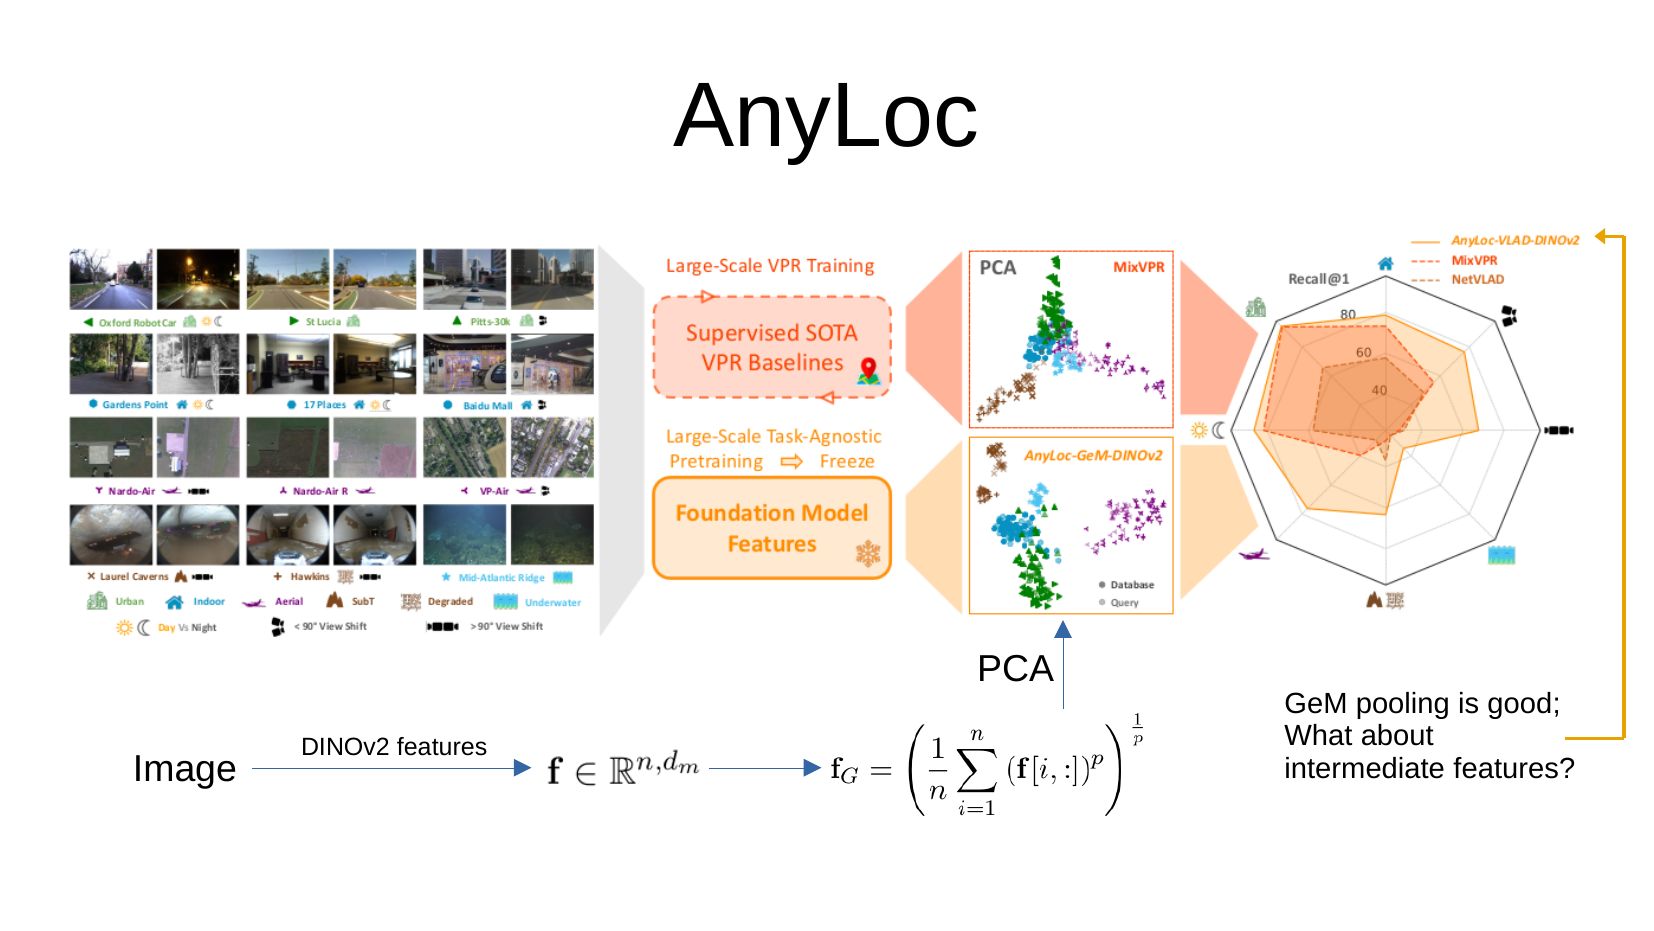

# AnyLoc
PCA
GeM pooling is good; What about intermediate features?
DINOv2 features
Image